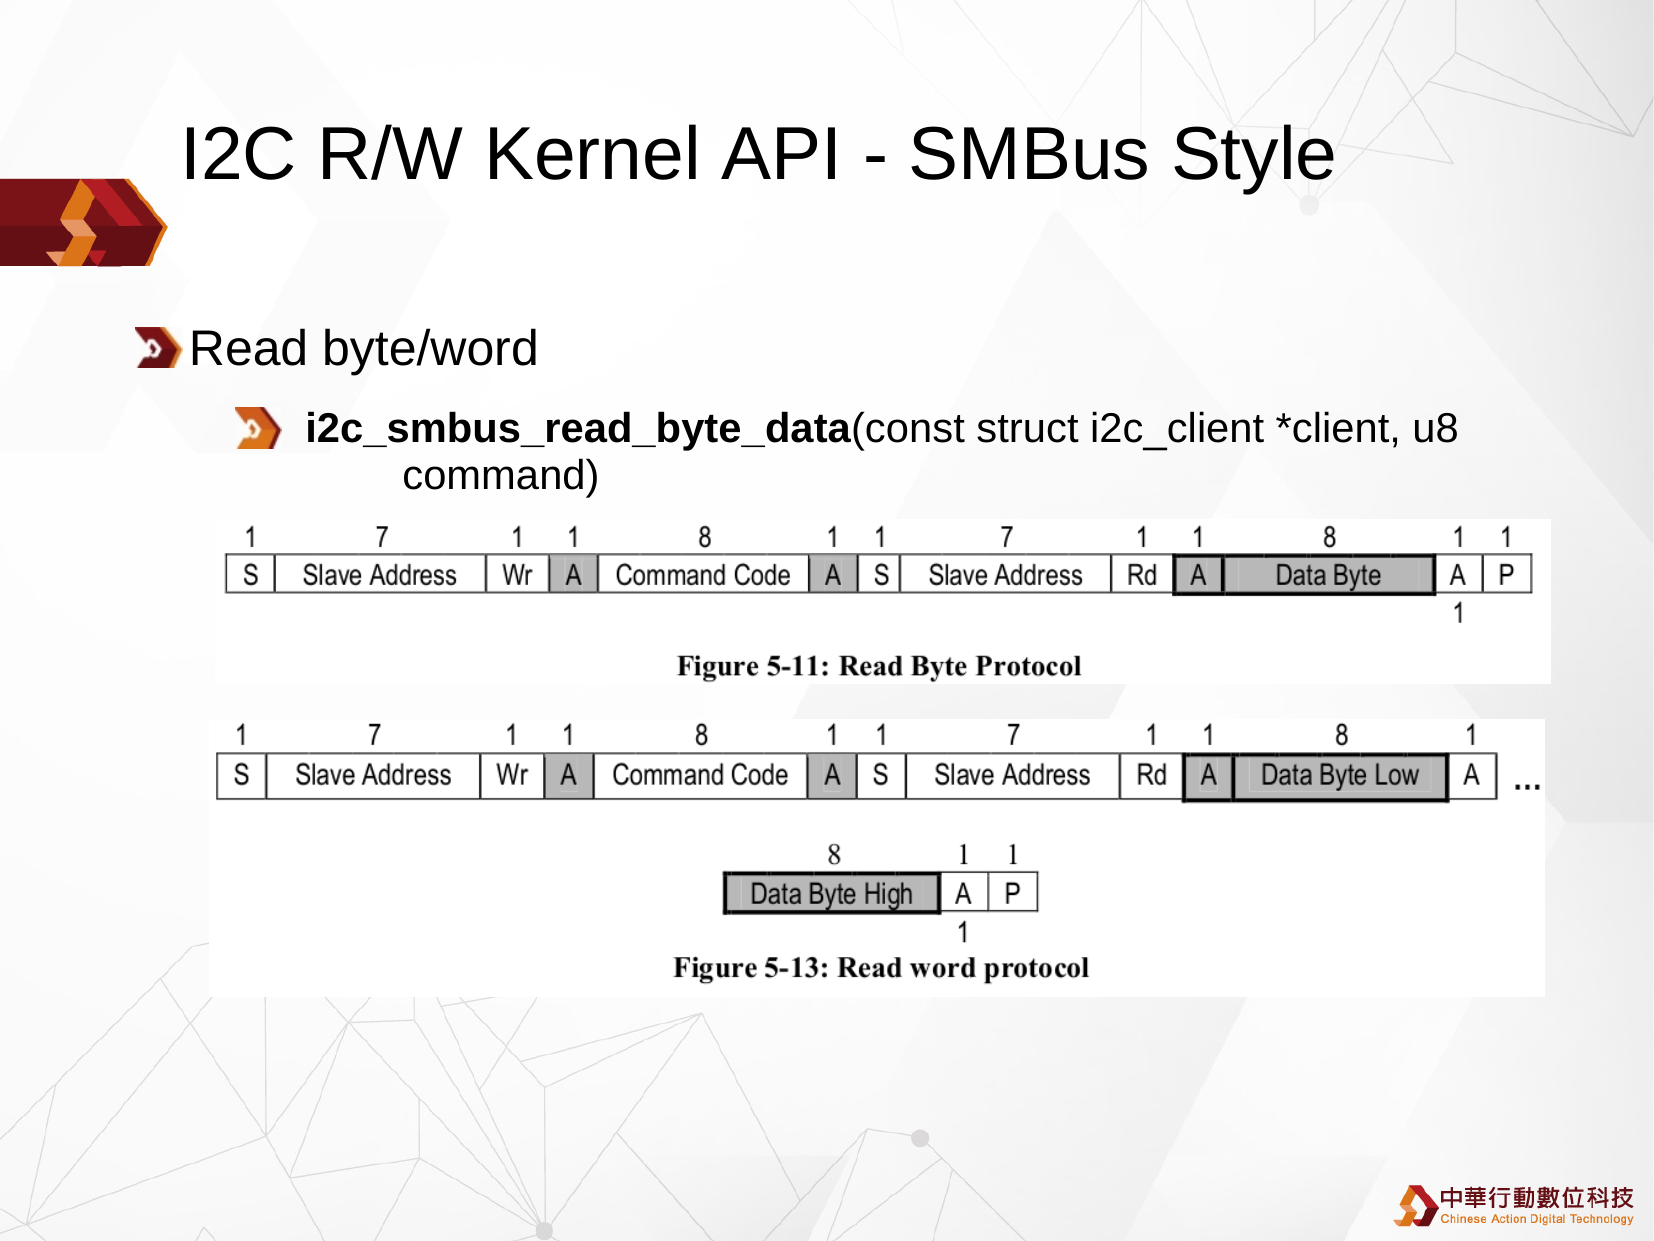

# I2C R/W Kernel API - SMBus Style
Read byte/word
 i2c_smbus_read_byte_data(const struct i2c_client *client, u8 command)